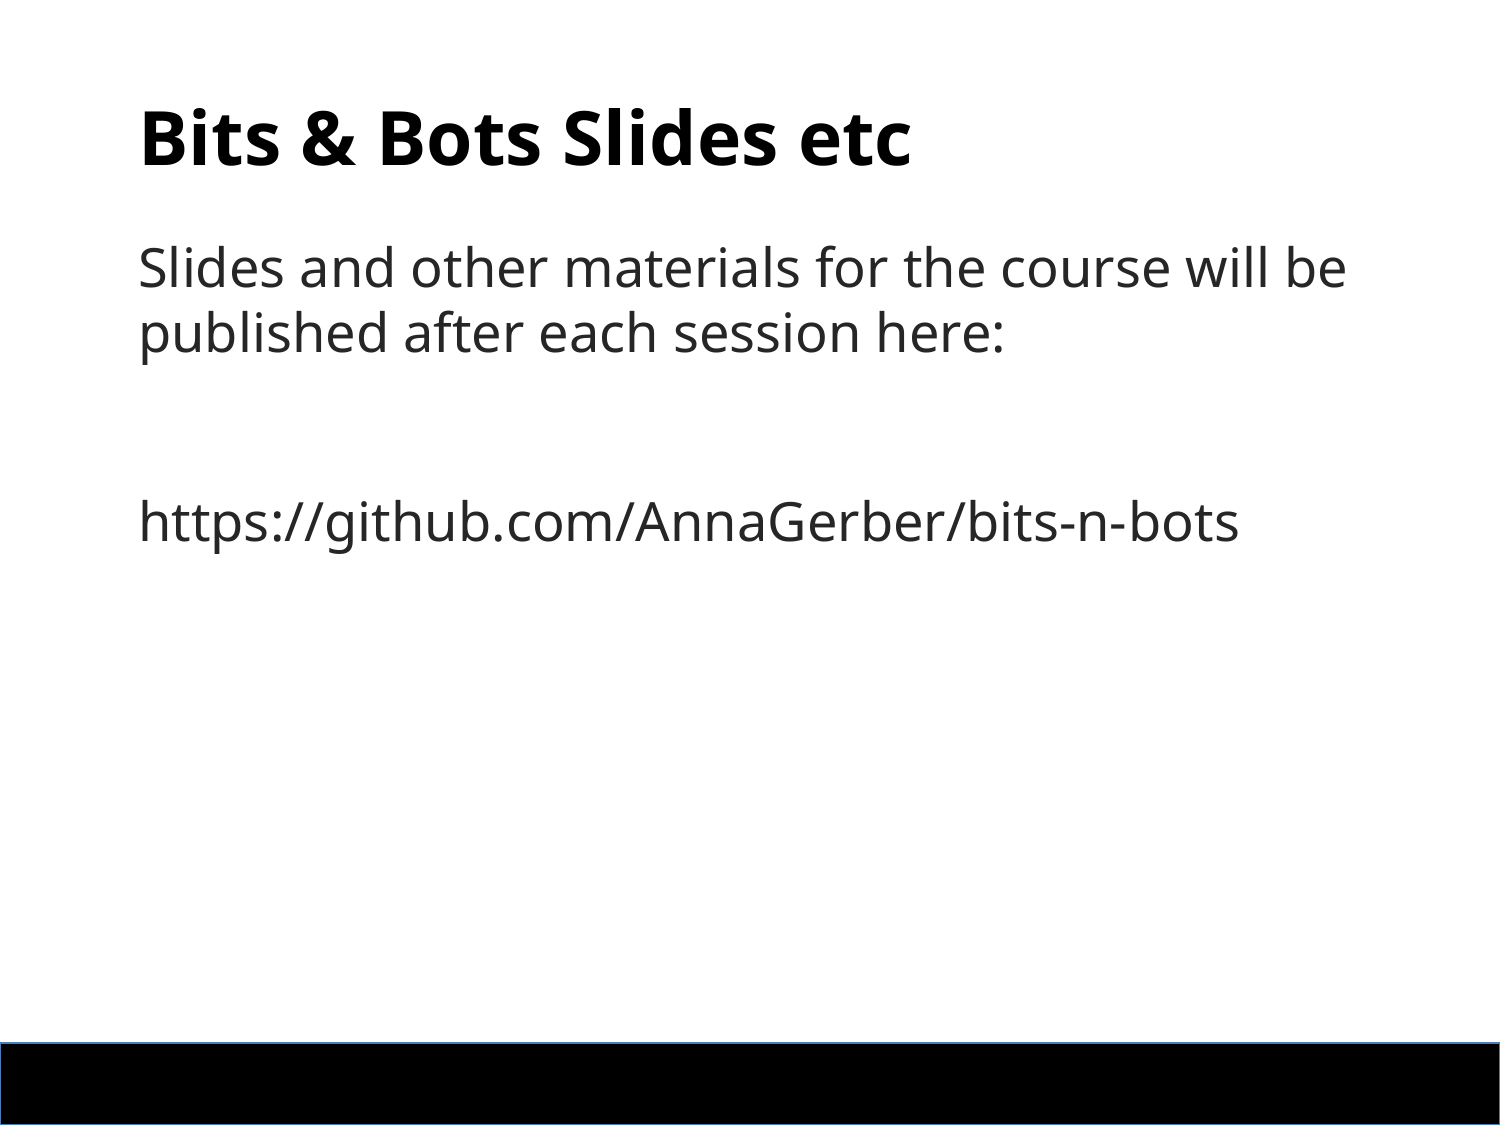

# Bits & Bots Slides etc
Slides and other materials for the course will be published after each session here:
https://github.com/AnnaGerber/bits-n-bots